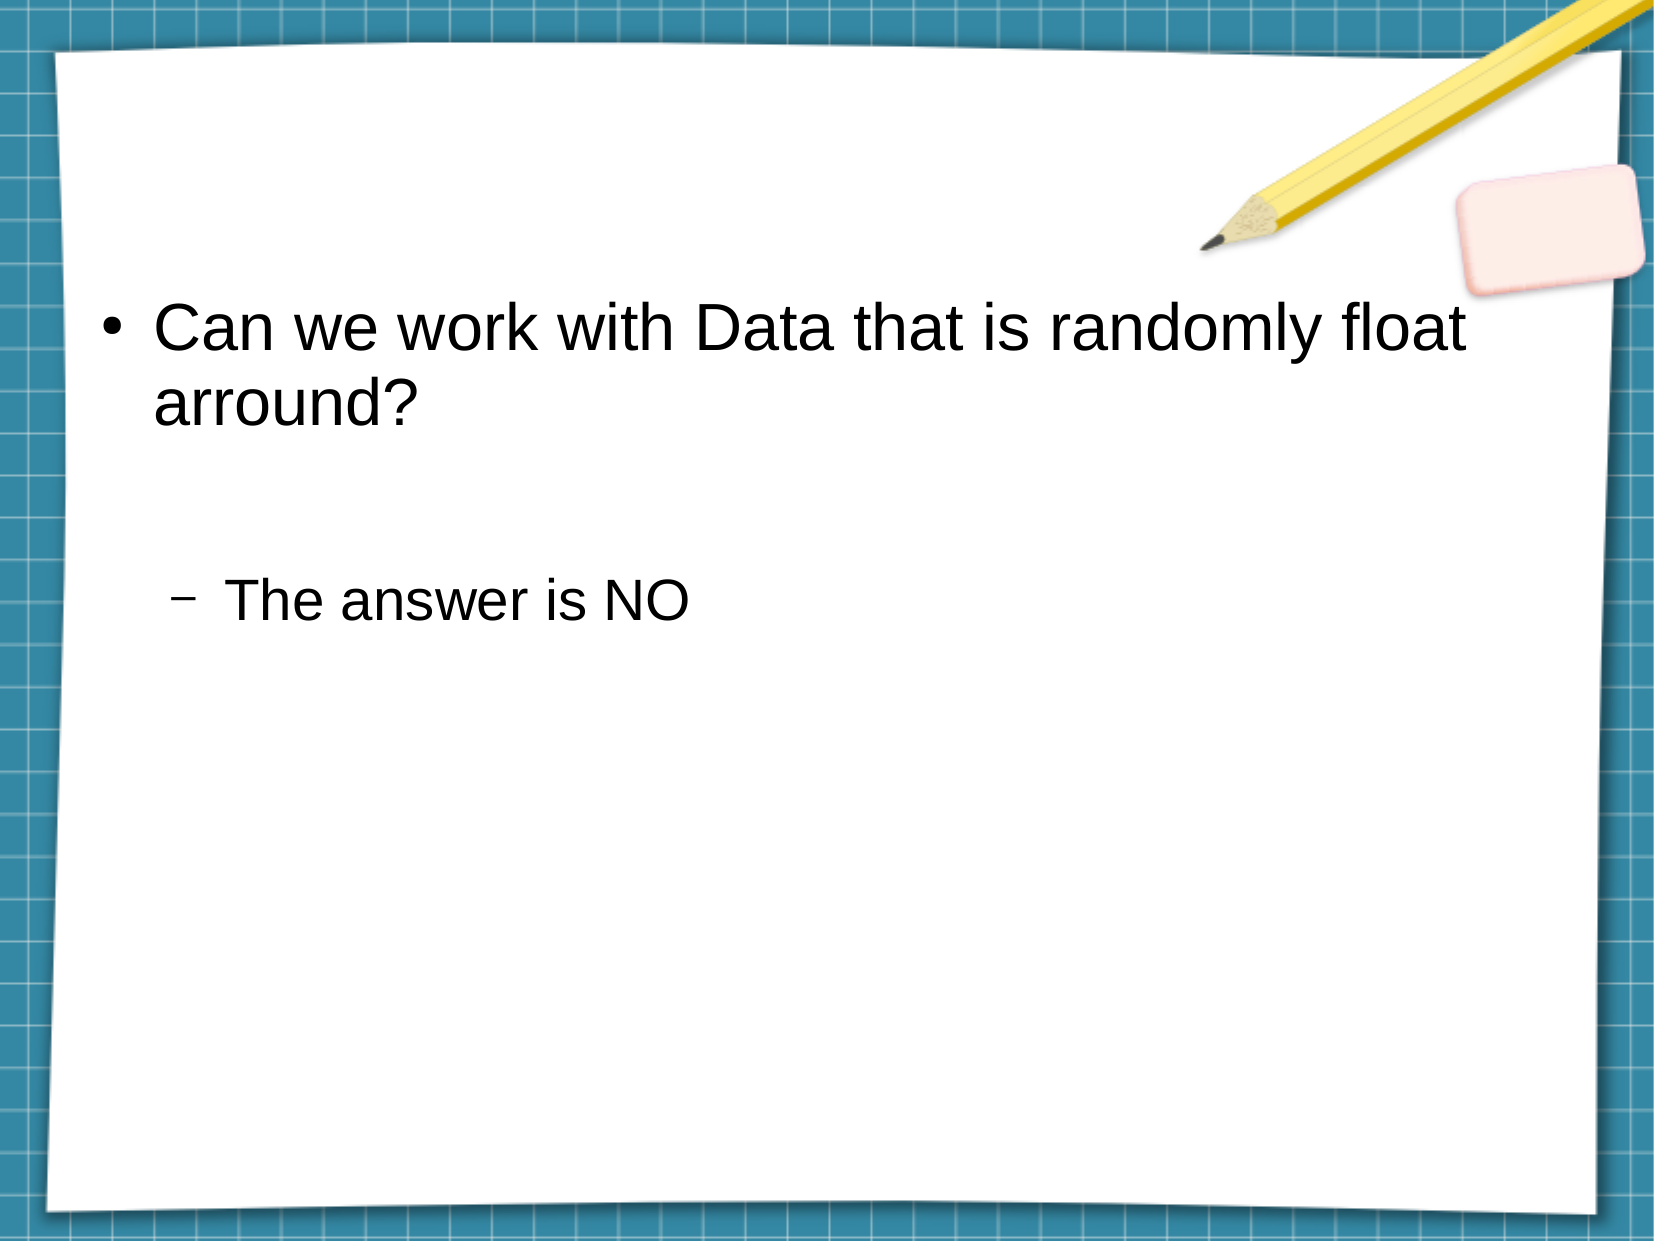

#
Can we work with Data that is randomly float arround?
The answer is NO